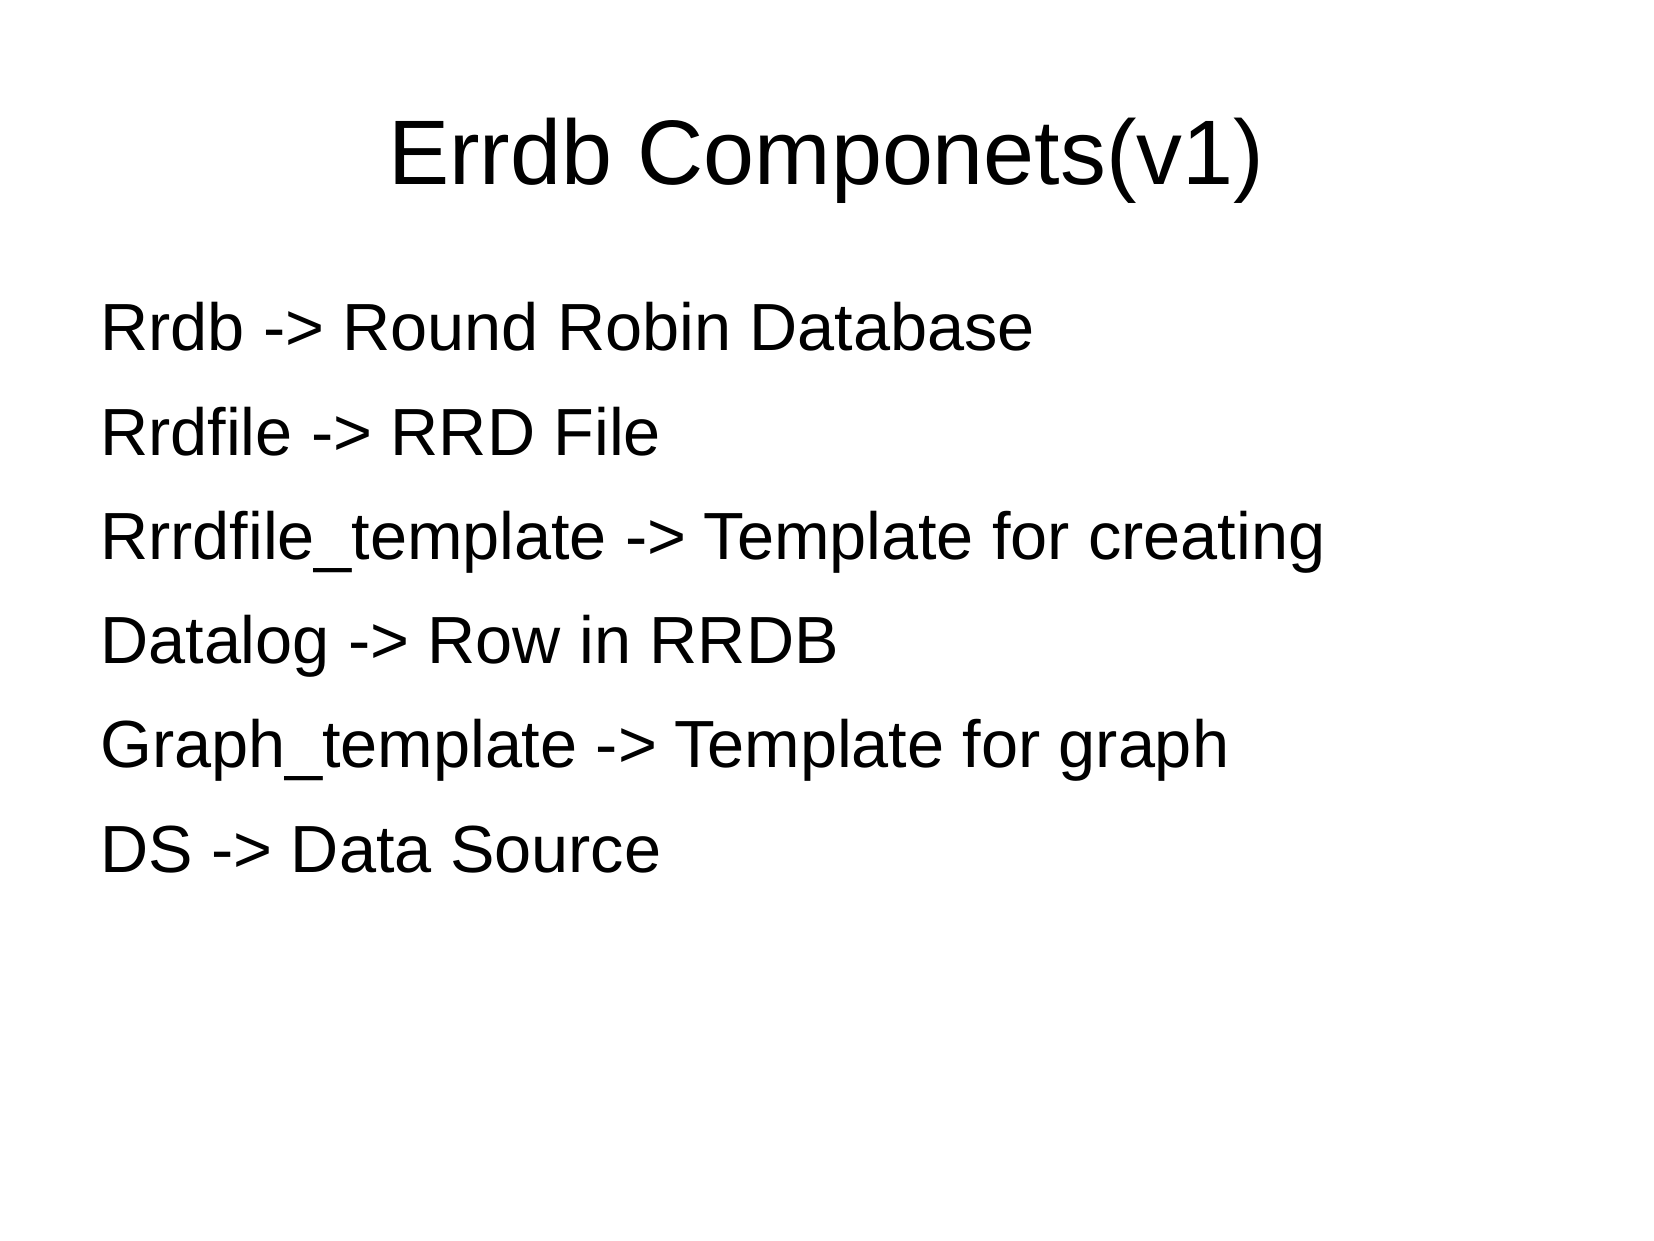

# Errdb Componets(v1)
Rrdb -> Round Robin Database
Rrdfile -> RRD File
Rrrdfile_template -> Template for creating
Datalog -> Row in RRDB
Graph_template -> Template for graph
DS -> Data Source